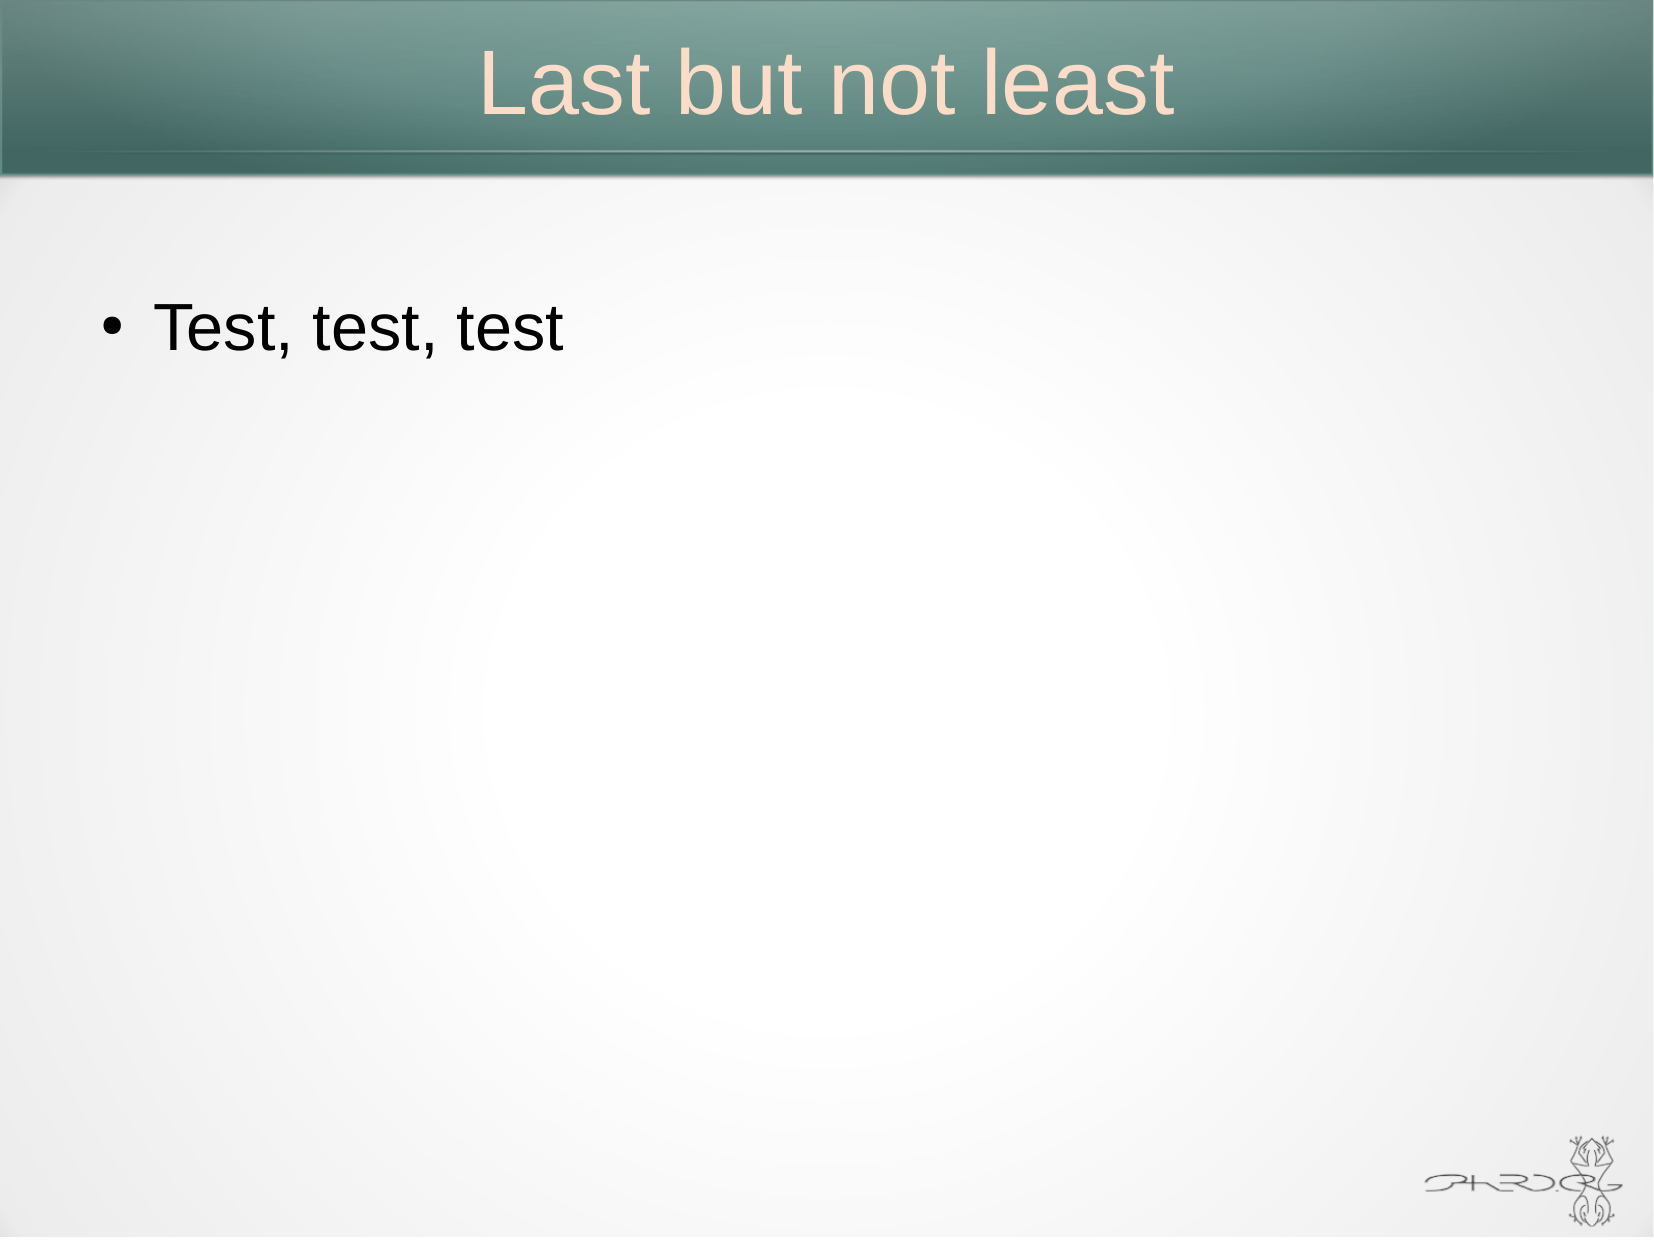

# Last but not least
Test, test, test